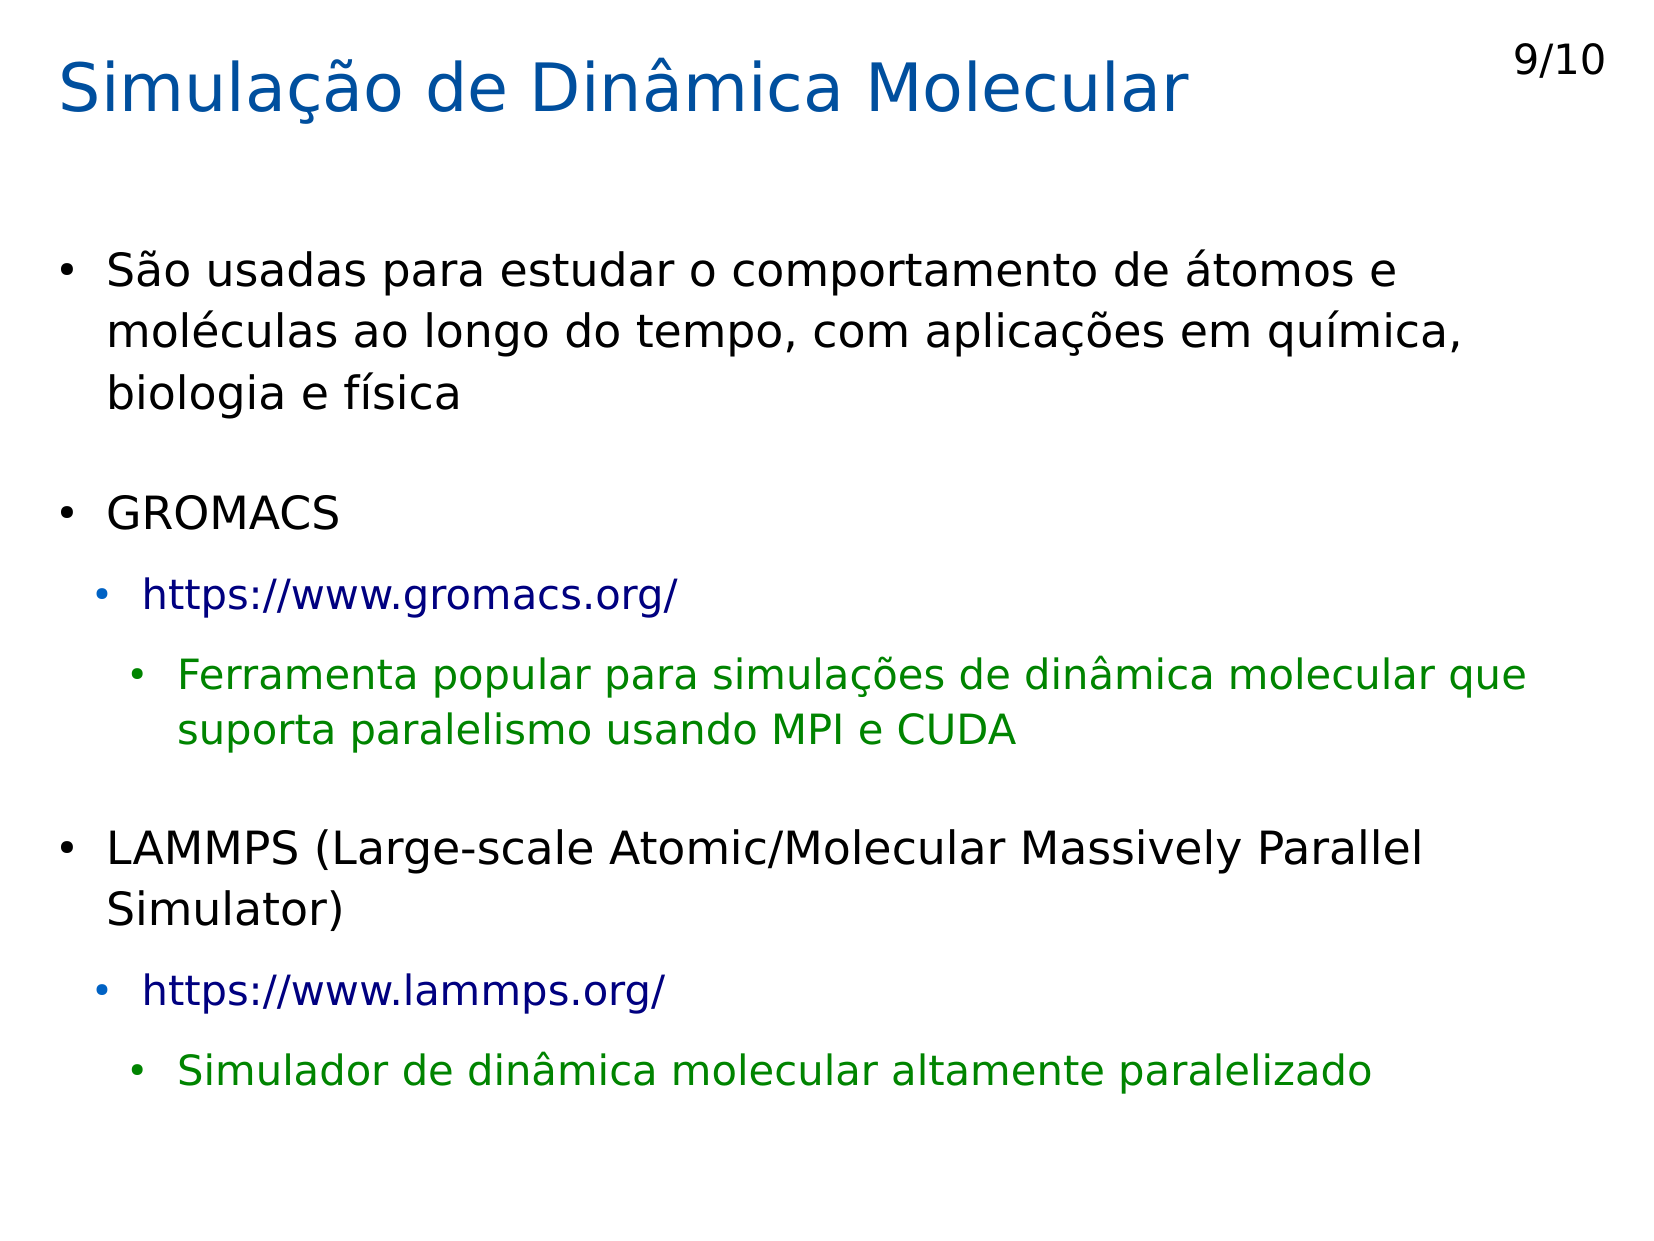

# Simulação de Dinâmica Molecular
9
São usadas para estudar o comportamento de átomos e moléculas ao longo do tempo, com aplicações em química, biologia e física
GROMACS
https://www.gromacs.org/
Ferramenta popular para simulações de dinâmica molecular que suporta paralelismo usando MPI e CUDA
LAMMPS (Large-scale Atomic/Molecular Massively Parallel Simulator)
https://www.lammps.org/
Simulador de dinâmica molecular altamente paralelizado